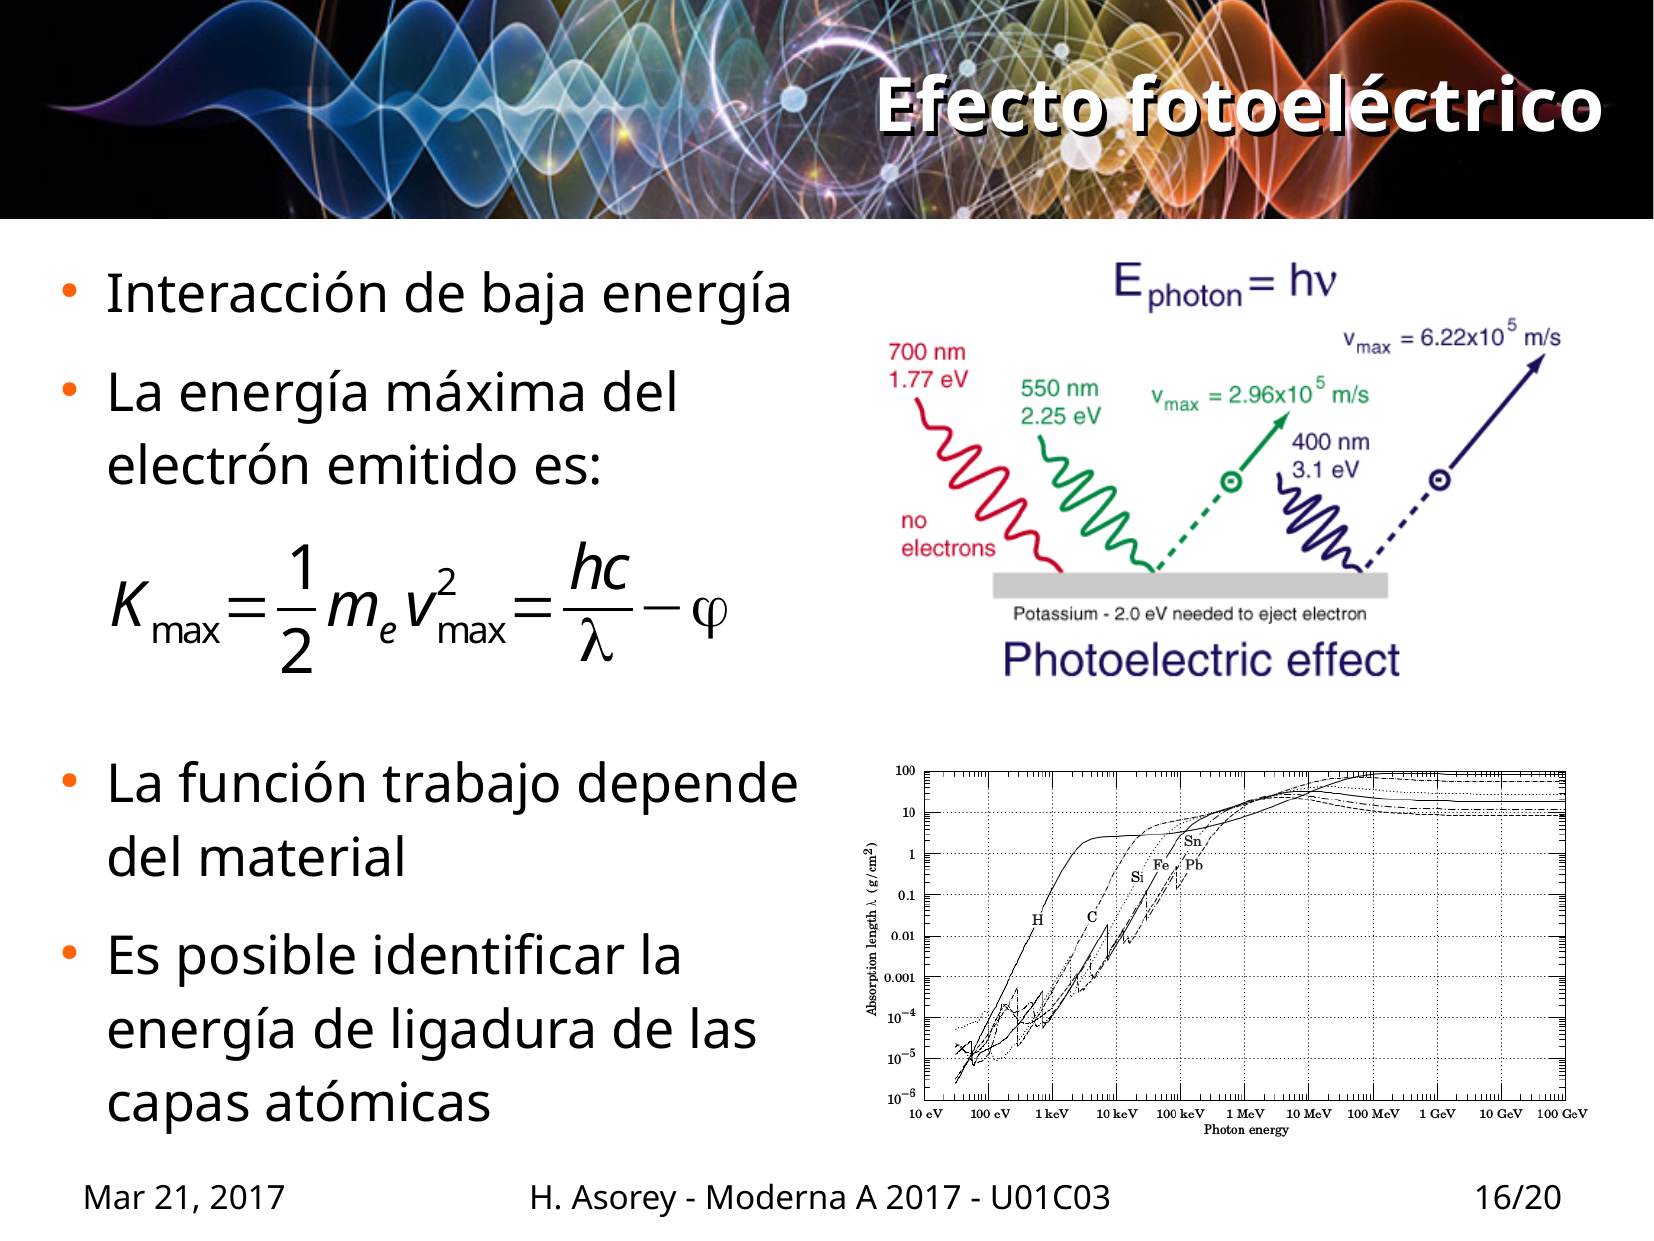

# Efecto fotoeléctrico
Interacción de baja energía
La energía máxima del electrón emitido es:
La función trabajo depende del material
Es posible identificar la energía de ligadura de las capas atómicas
Mar 21, 2017
H. Asorey - Moderna A 2017 - U01C03
16